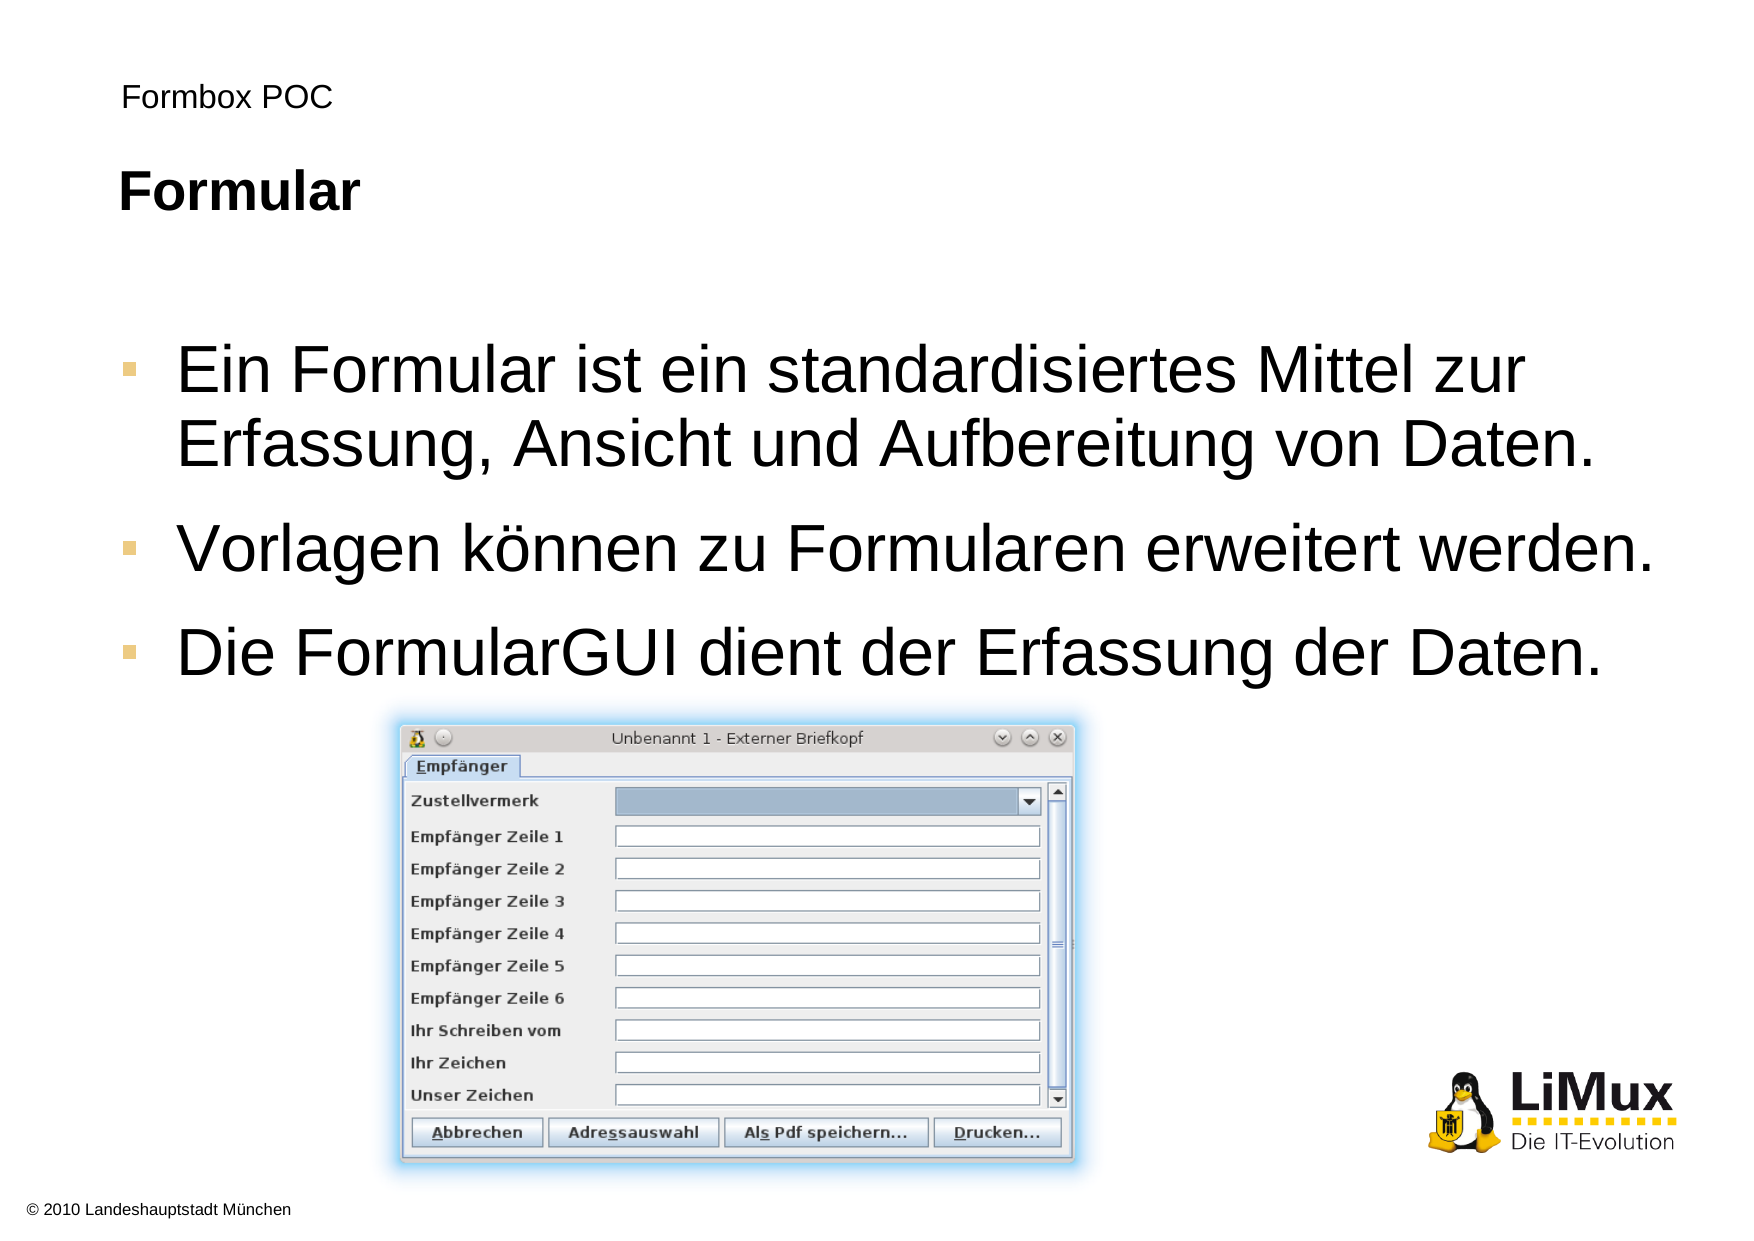

# Formular
Ein Formular ist ein standardisiertes Mittel zur Erfassung, Ansicht und Aufbereitung von Daten.
Vorlagen können zu Formularen erweitert werden.
Die FormularGUI dient der Erfassung der Daten.